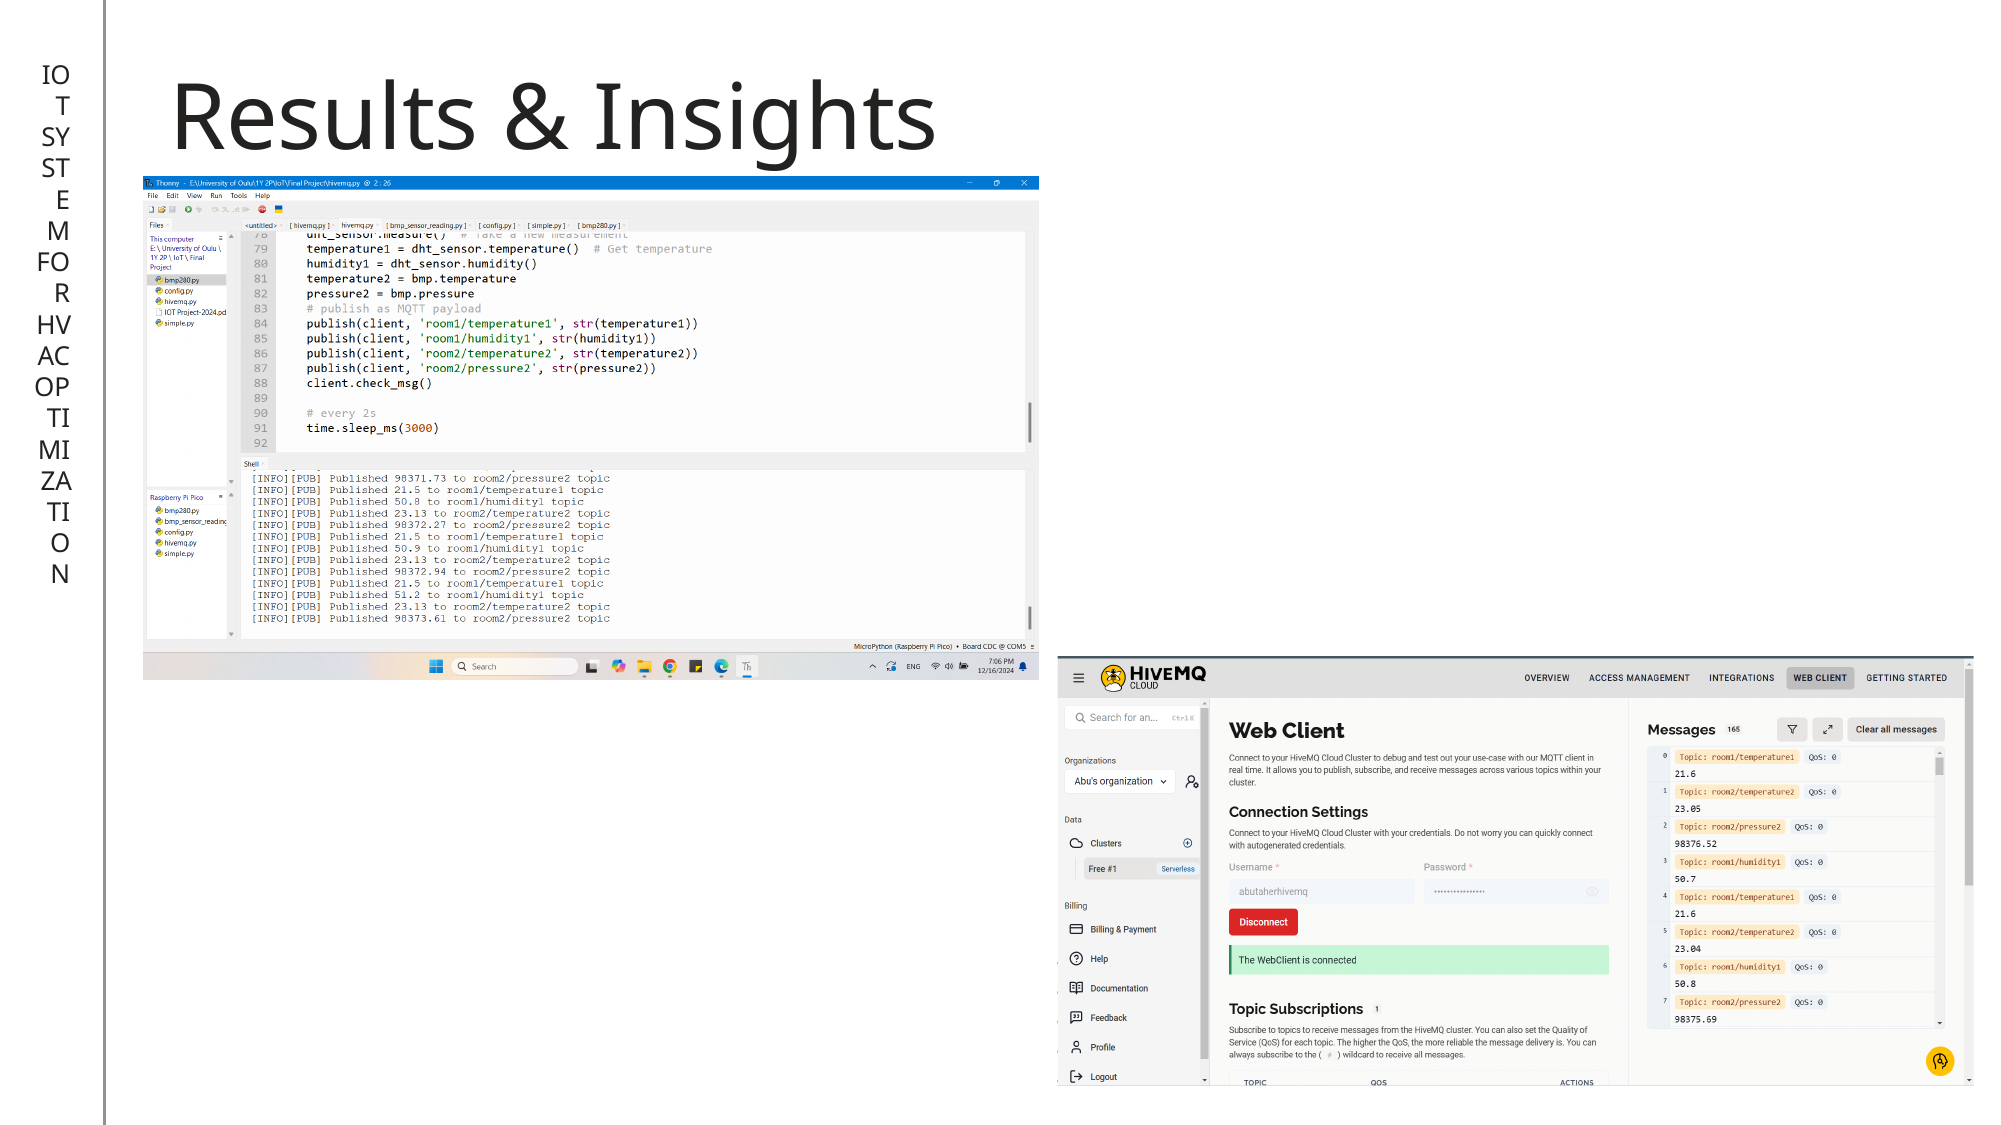

Results & Insights
IOT SYSTEM FOR HVAC OPTIMIZATION